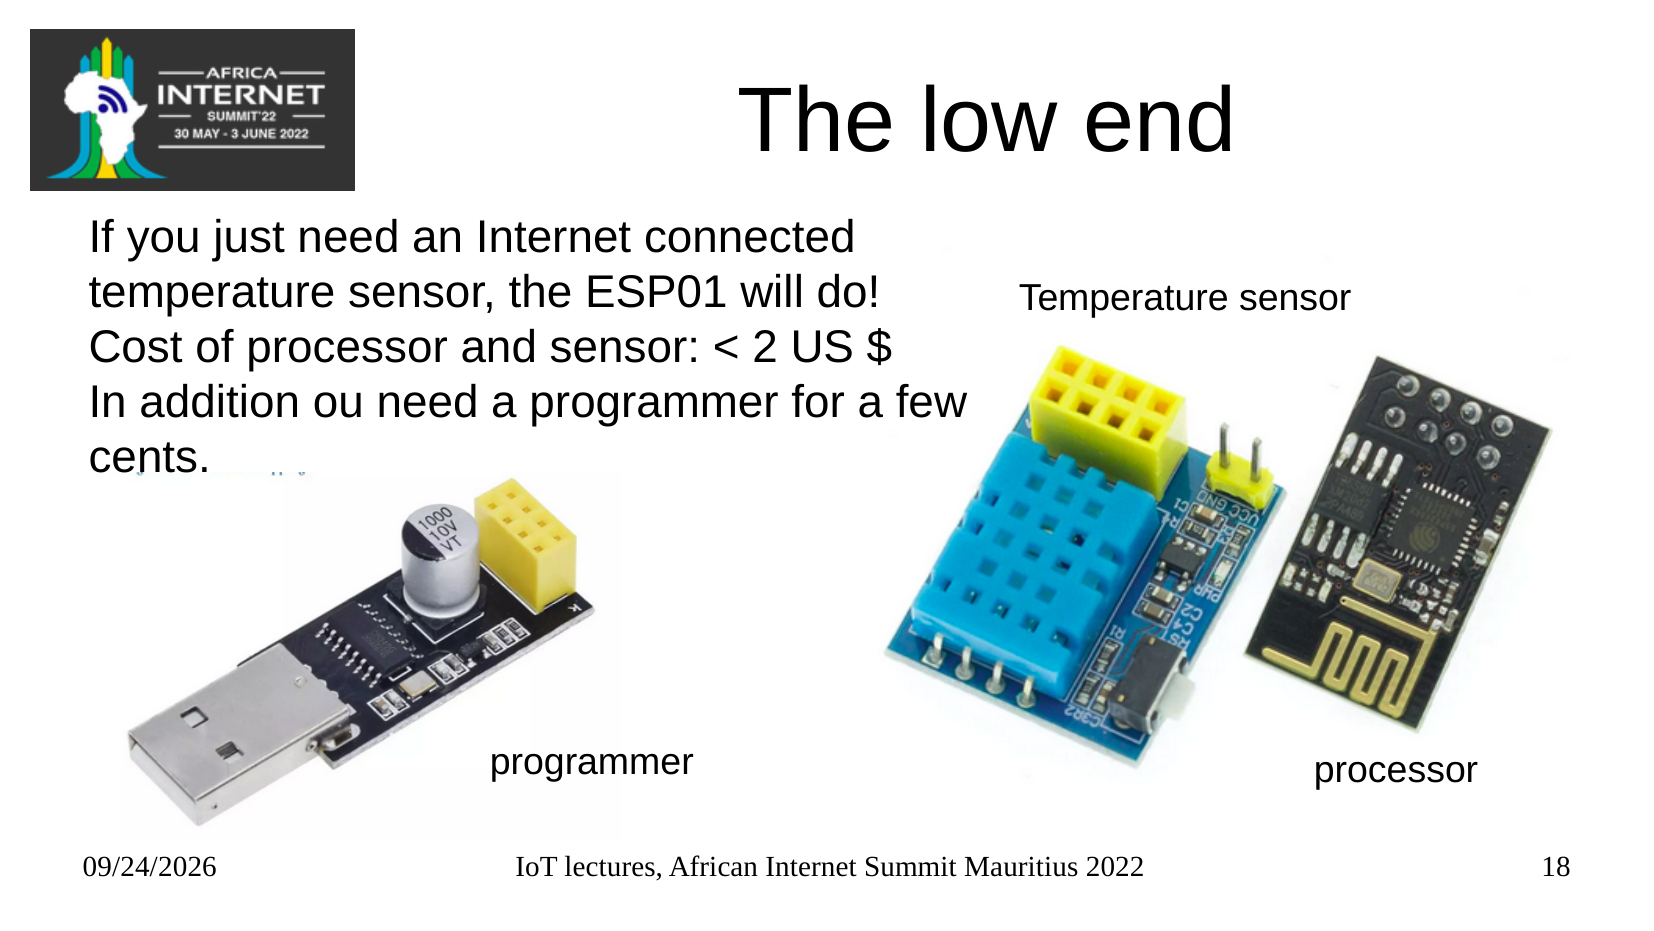

# The low end
If you just need an Internet connected temperature sensor, the ESP01 will do!
Cost of processor and sensor: < 2 US $
In addition ou need a programmer for a few cents.
Temperature sensor
programmer
processor
IoT lectures, African Internet Summit Mauritius 2022
18